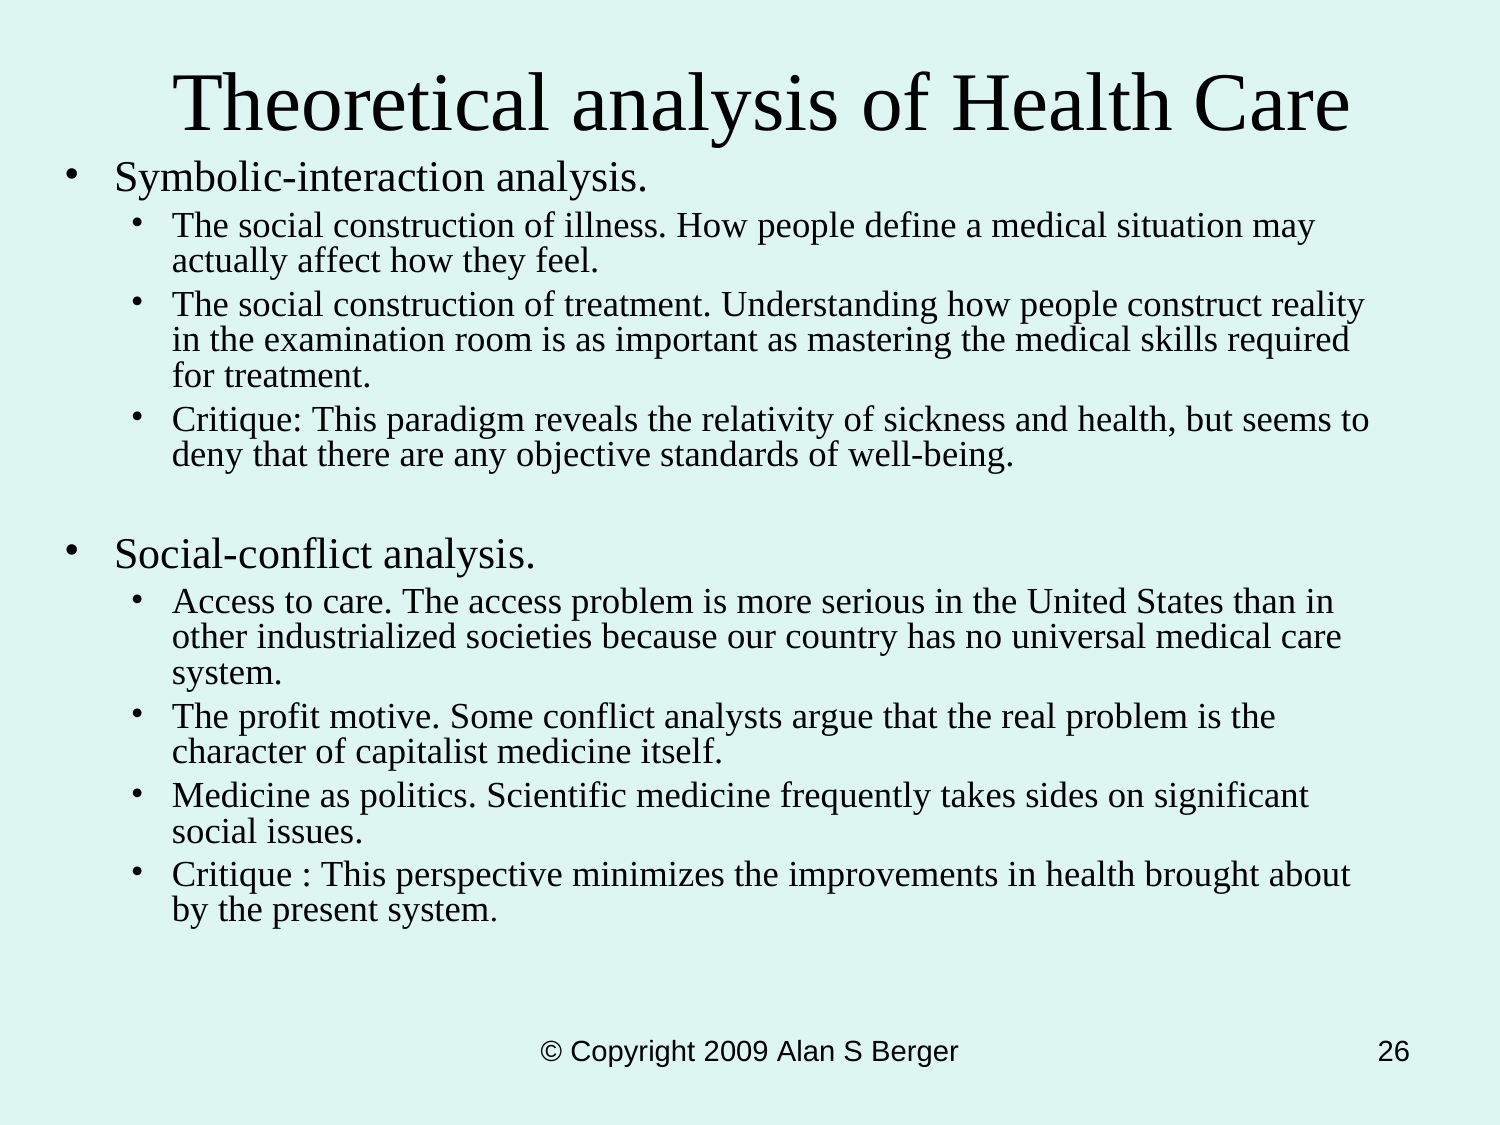

# Theoretical analysis of Health Care
Symbolic-interaction analysis.
The social construction of illness. How people define a medical situation may actually affect how they feel.
The social construction of treatment. Understanding how people construct reality in the examination room is as important as mastering the medical skills required for treatment.
Critique: This paradigm reveals the relativity of sickness and health, but seems to deny that there are any objective standards of well-being.
Social-conflict analysis.
Access to care. The access problem is more serious in the United States than in other industrialized societies because our country has no universal medical care system.
The profit motive. Some conflict analysts argue that the real problem is the character of capitalist medicine itself.
Medicine as politics. Scientific medicine frequently takes sides on significant social issues.
Critique : This perspective minimizes the improvements in health brought about by the present system.
© Copyright 2009 Alan S Berger
26